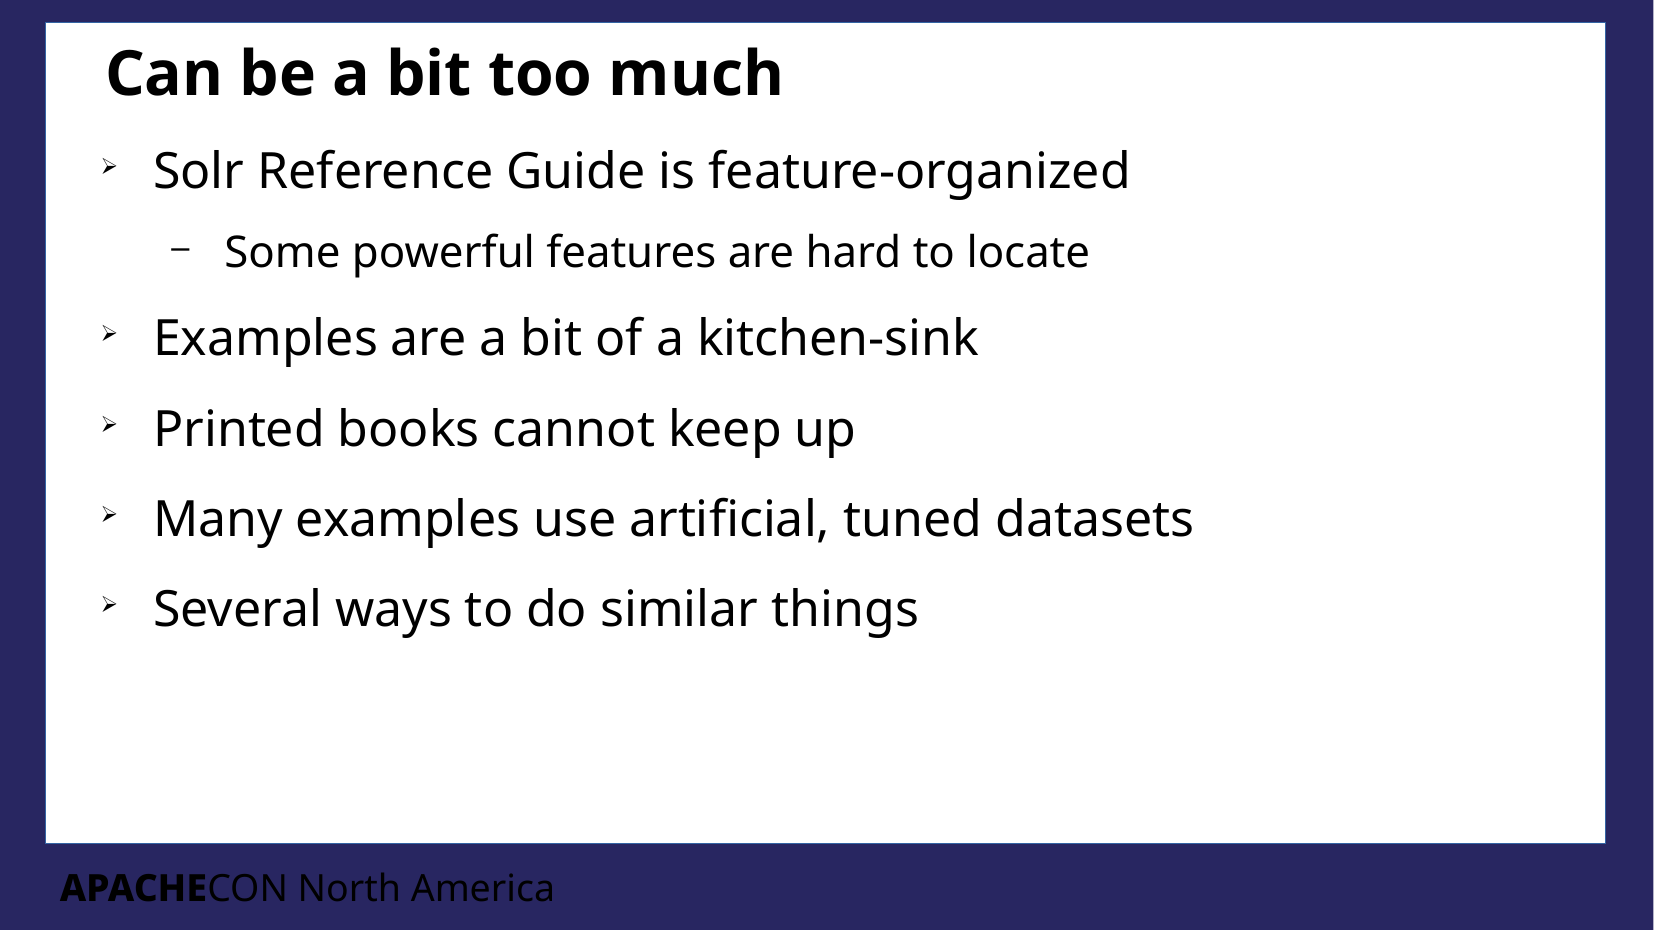

# Can be a bit too much
Solr Reference Guide is feature-organized
Some powerful features are hard to locate
Examples are a bit of a kitchen-sink
Printed books cannot keep up
Many examples use artificial, tuned datasets
Several ways to do similar things